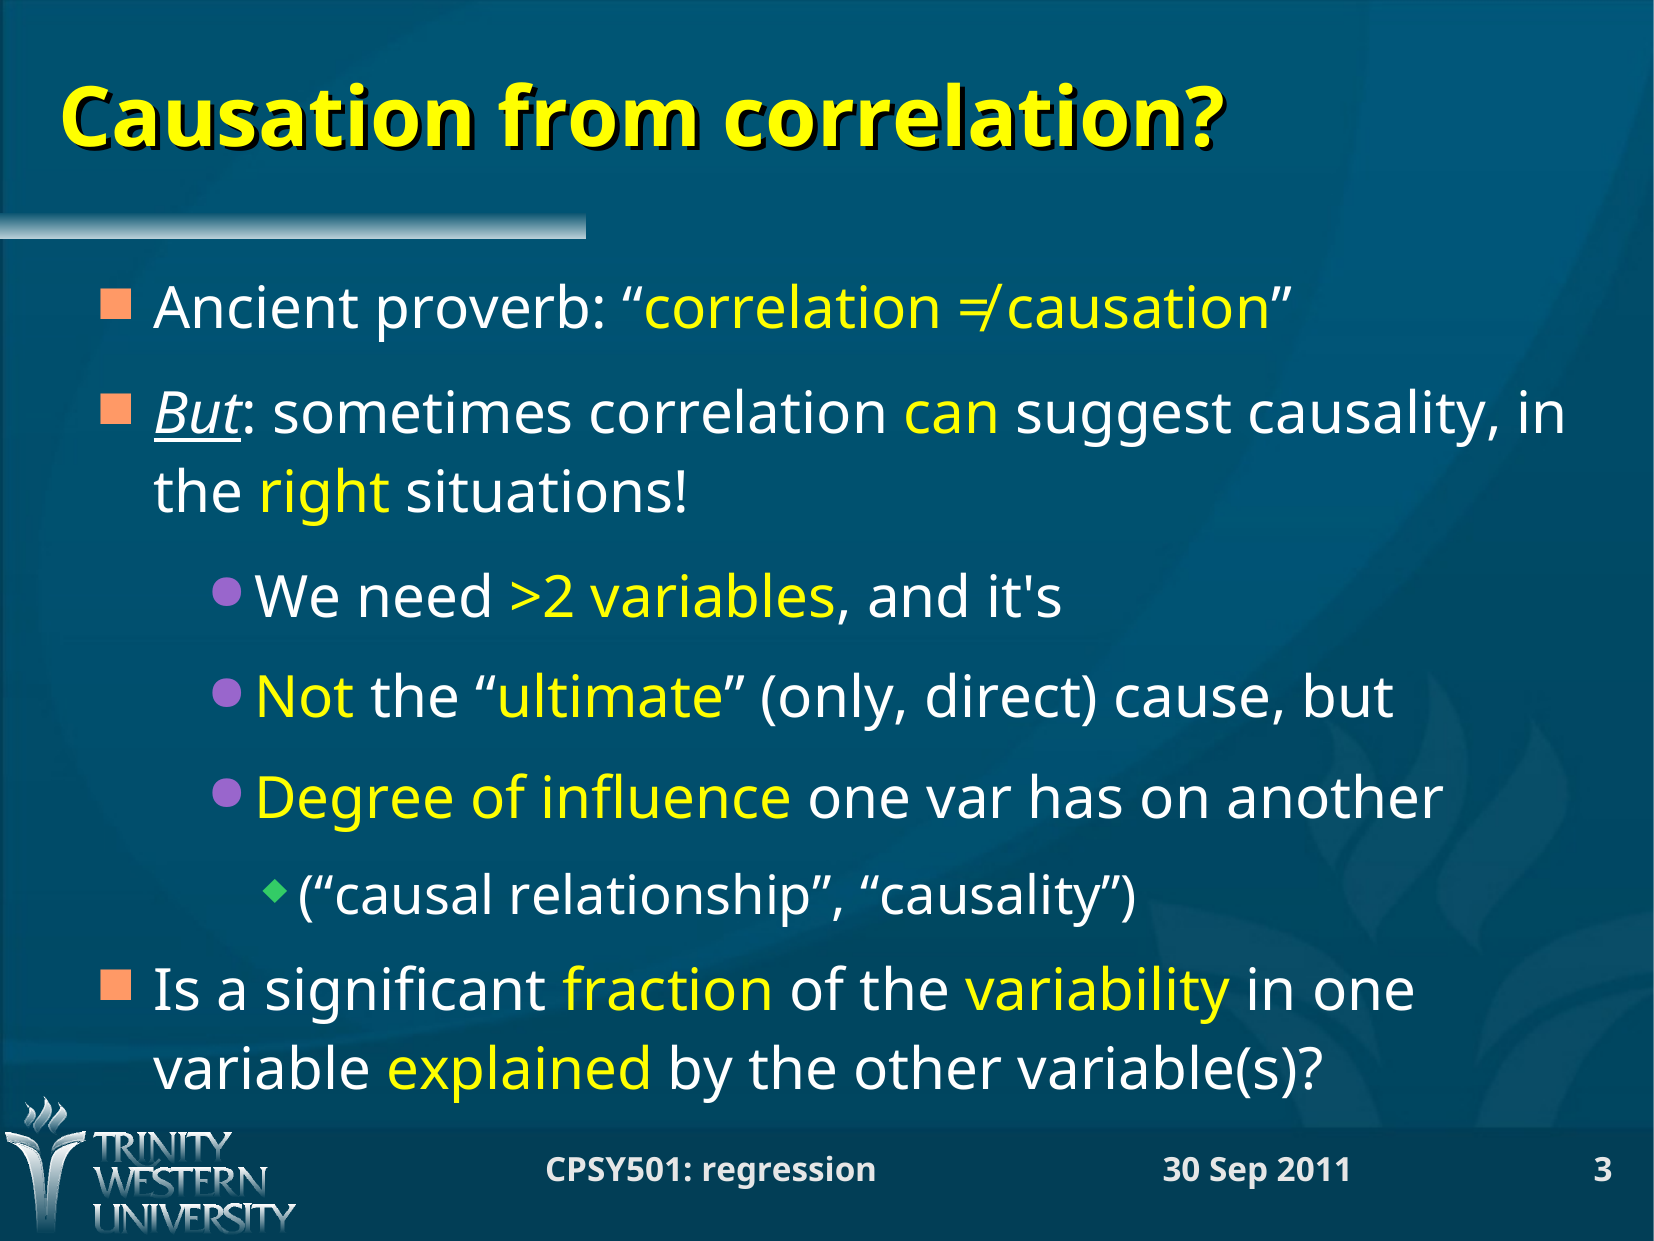

# Causation from correlation?
Ancient proverb: “correlation ≠ causation”
But: sometimes correlation can suggest causality, in the right situations!
We need >2 variables, and it's
Not the “ultimate” (only, direct) cause, but
Degree of influence one var has on another
(“causal relationship”, “causality”)
Is a significant fraction of the variability in one variable explained by the other variable(s)?
CPSY501: regression
30 Sep 2011
3